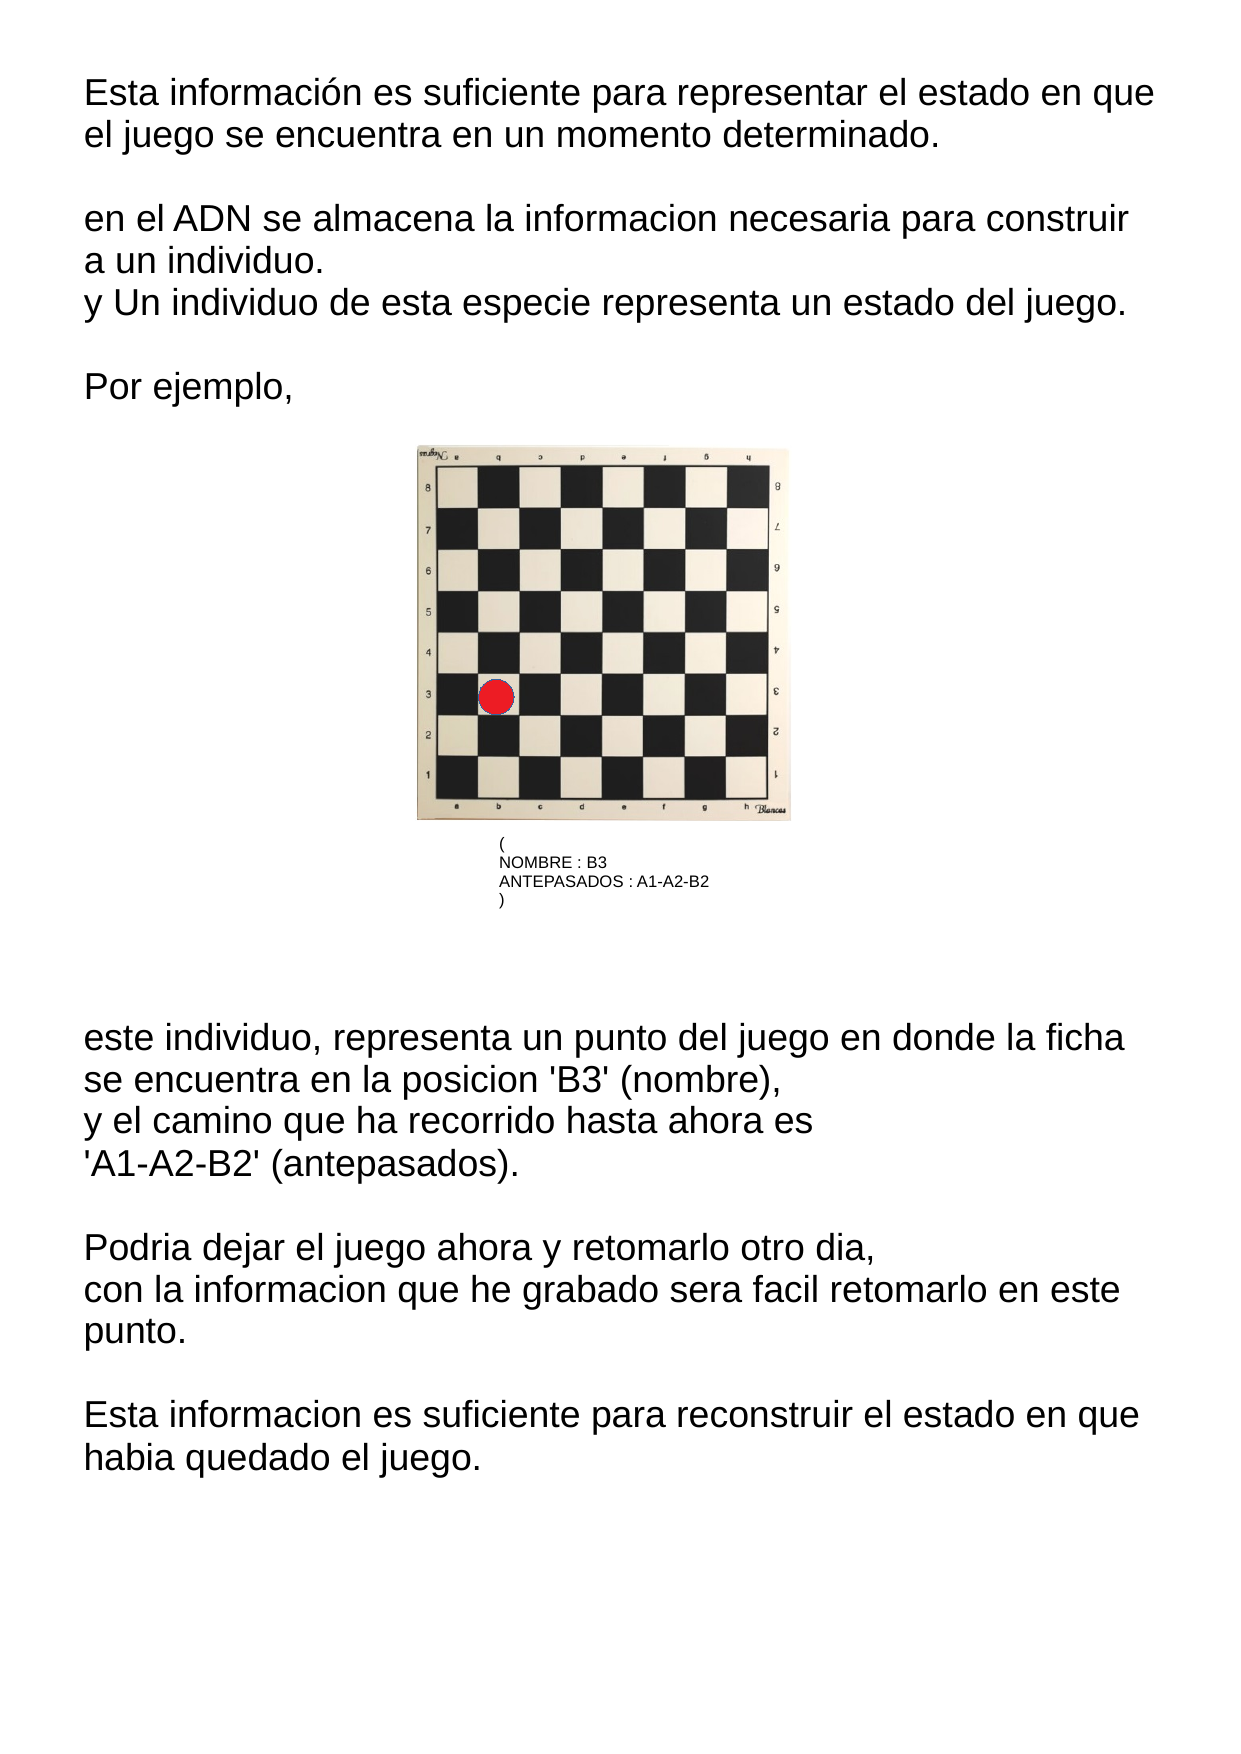

Esta información es suficiente para representar el estado en que el juego se encuentra en un momento determinado.
en el ADN se almacena la informacion necesaria para construir a un individuo.
y Un individuo de esta especie representa un estado del juego.
Por ejemplo,
(
NOMBRE : B3
ANTEPASADOS : A1-A2-B2
)
este individuo, representa un punto del juego en donde la ficha se encuentra en la posicion 'B3' (nombre),
y el camino que ha recorrido hasta ahora es
'A1-A2-B2' (antepasados).
Podria dejar el juego ahora y retomarlo otro dia,
con la informacion que he grabado sera facil retomarlo en este punto.
Esta informacion es suficiente para reconstruir el estado en que habia quedado el juego.